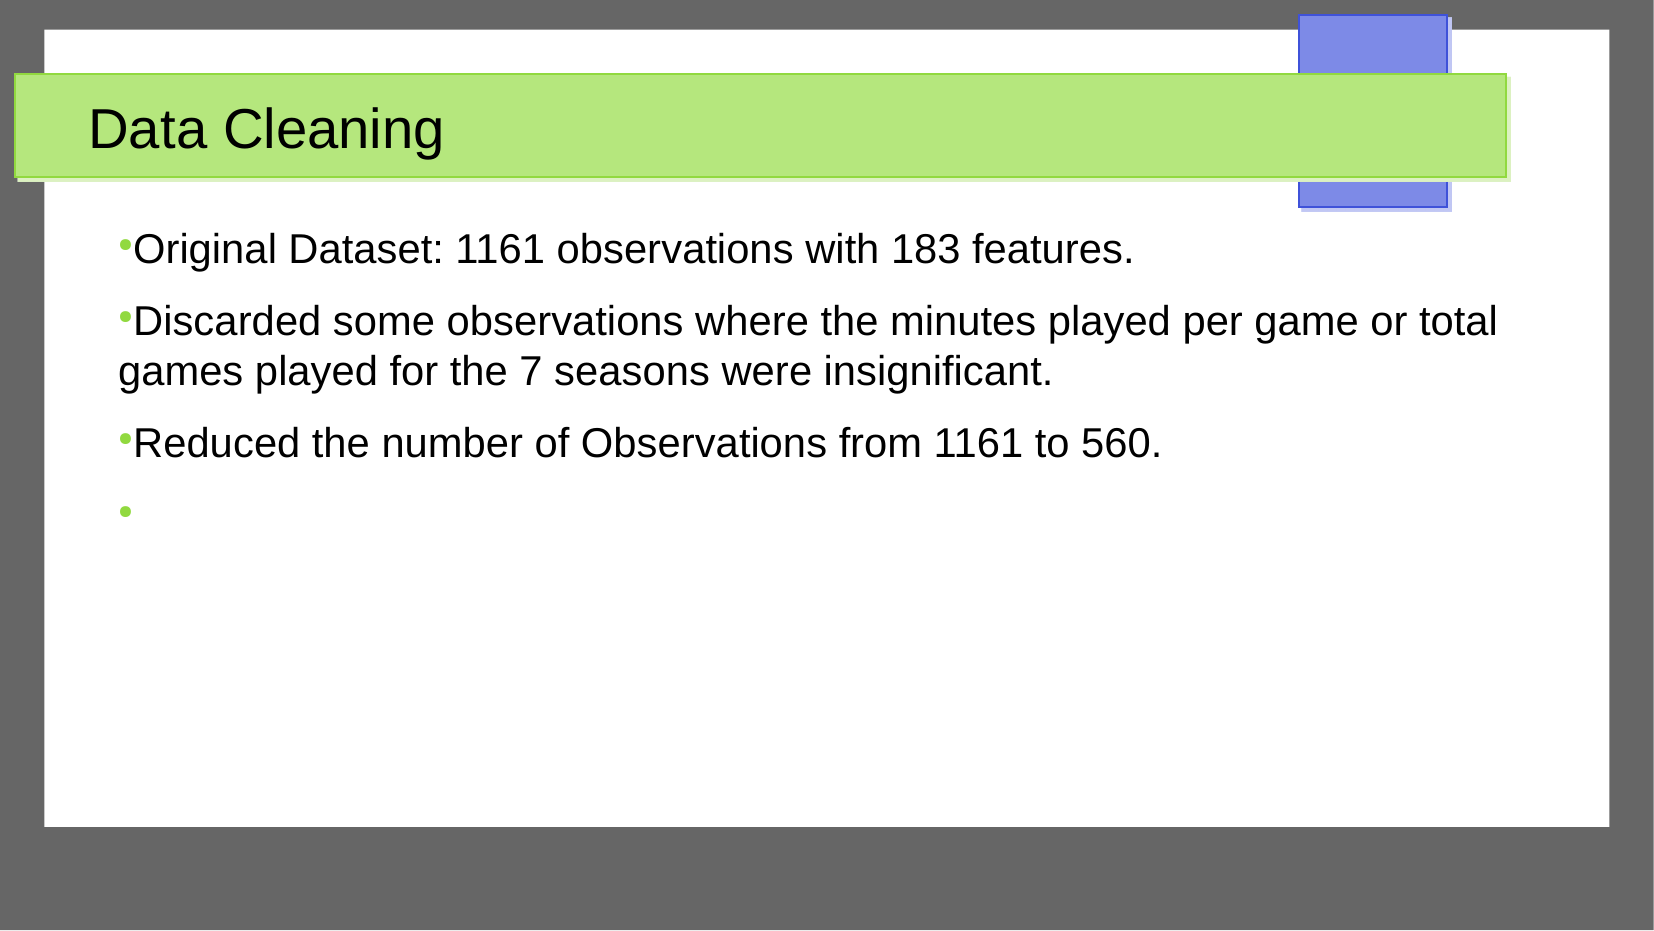

# Data Cleaning
Original Dataset: 1161 observations with 183 features.
Discarded some observations where the minutes played per game or total games played for the 7 seasons were insignificant.
Reduced the number of Observations from 1161 to 560.